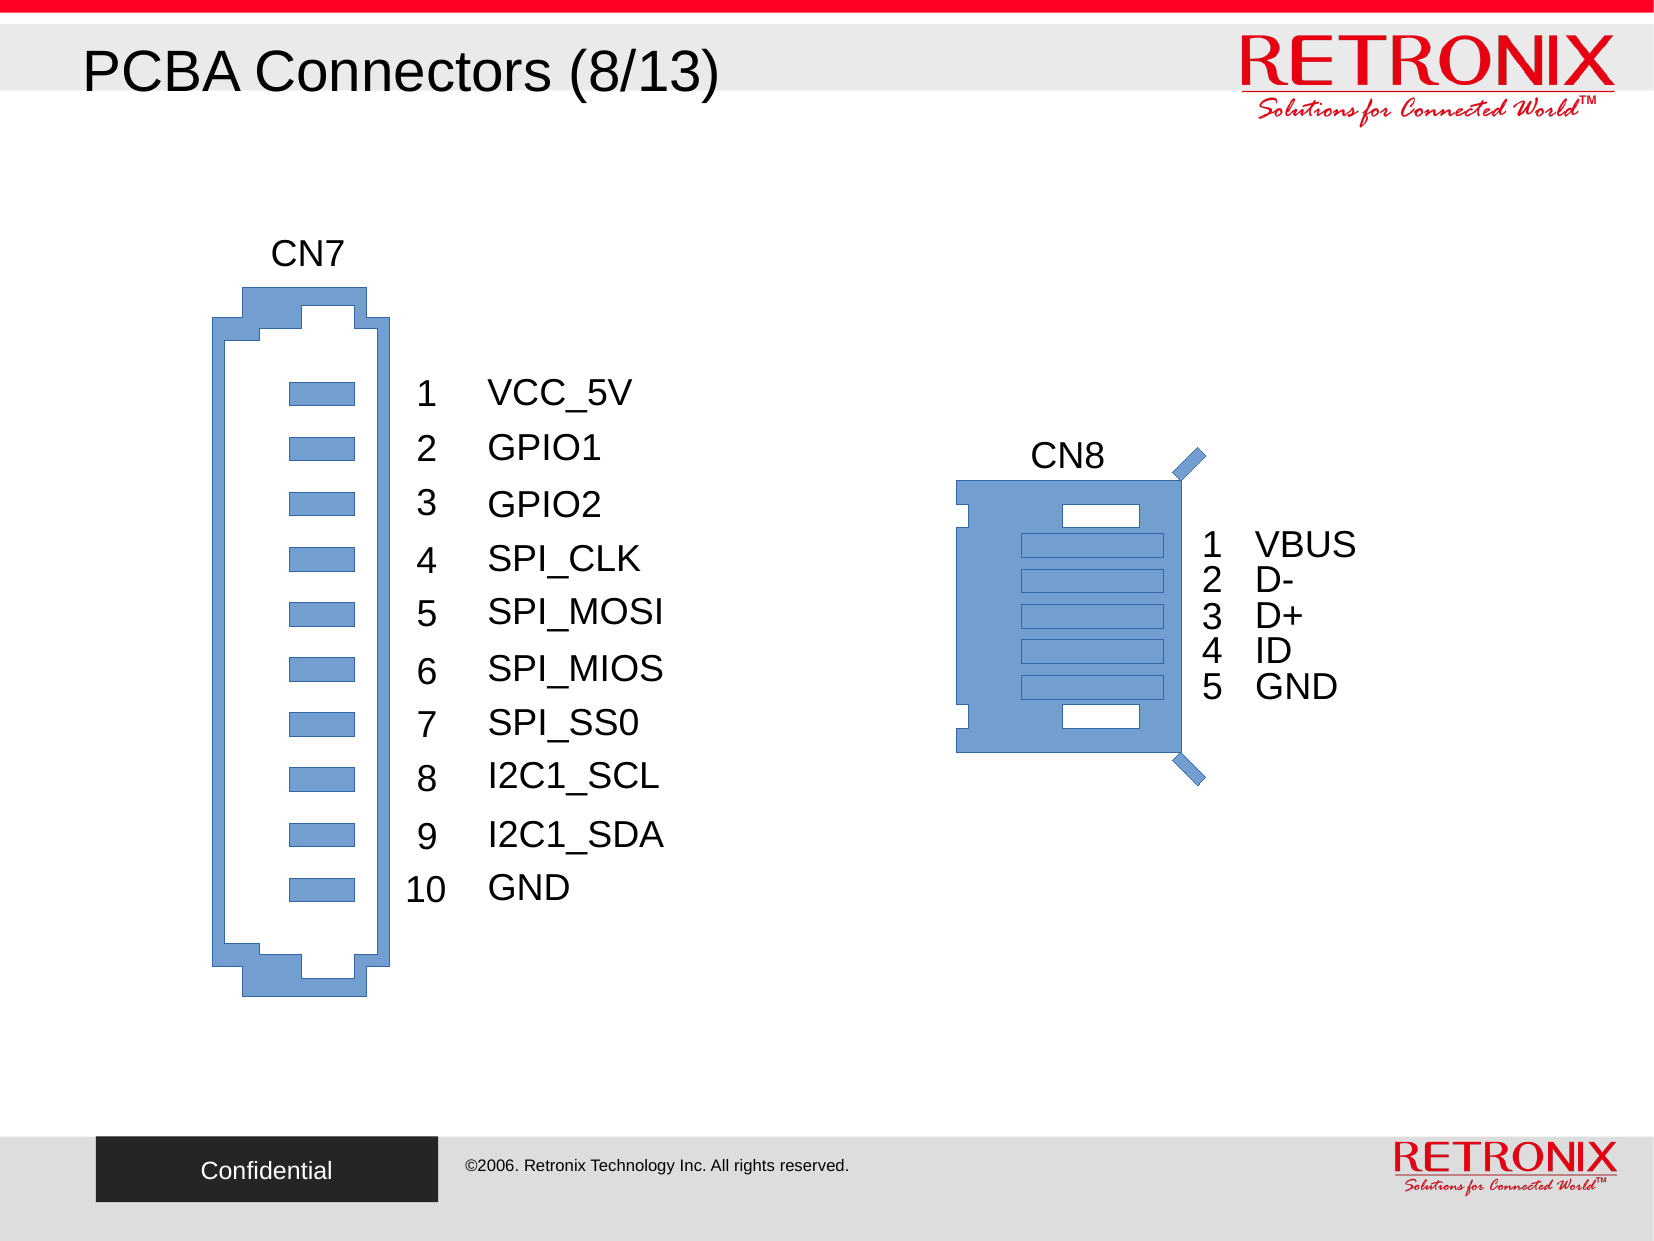

# PCBA Connectors (8/13)
CN7
1
2
3
4
5
6
7
8
9
10
VCC_5V
GPIO1
GPIO2
SPI_CLK
SPI_MOSI
SPI_MIOS
SPI_SS0
I2C1_SCL
I2C1_SDA
GND
CN8
1
VBUS
2
D-
D+
3
4
ID
5
GND